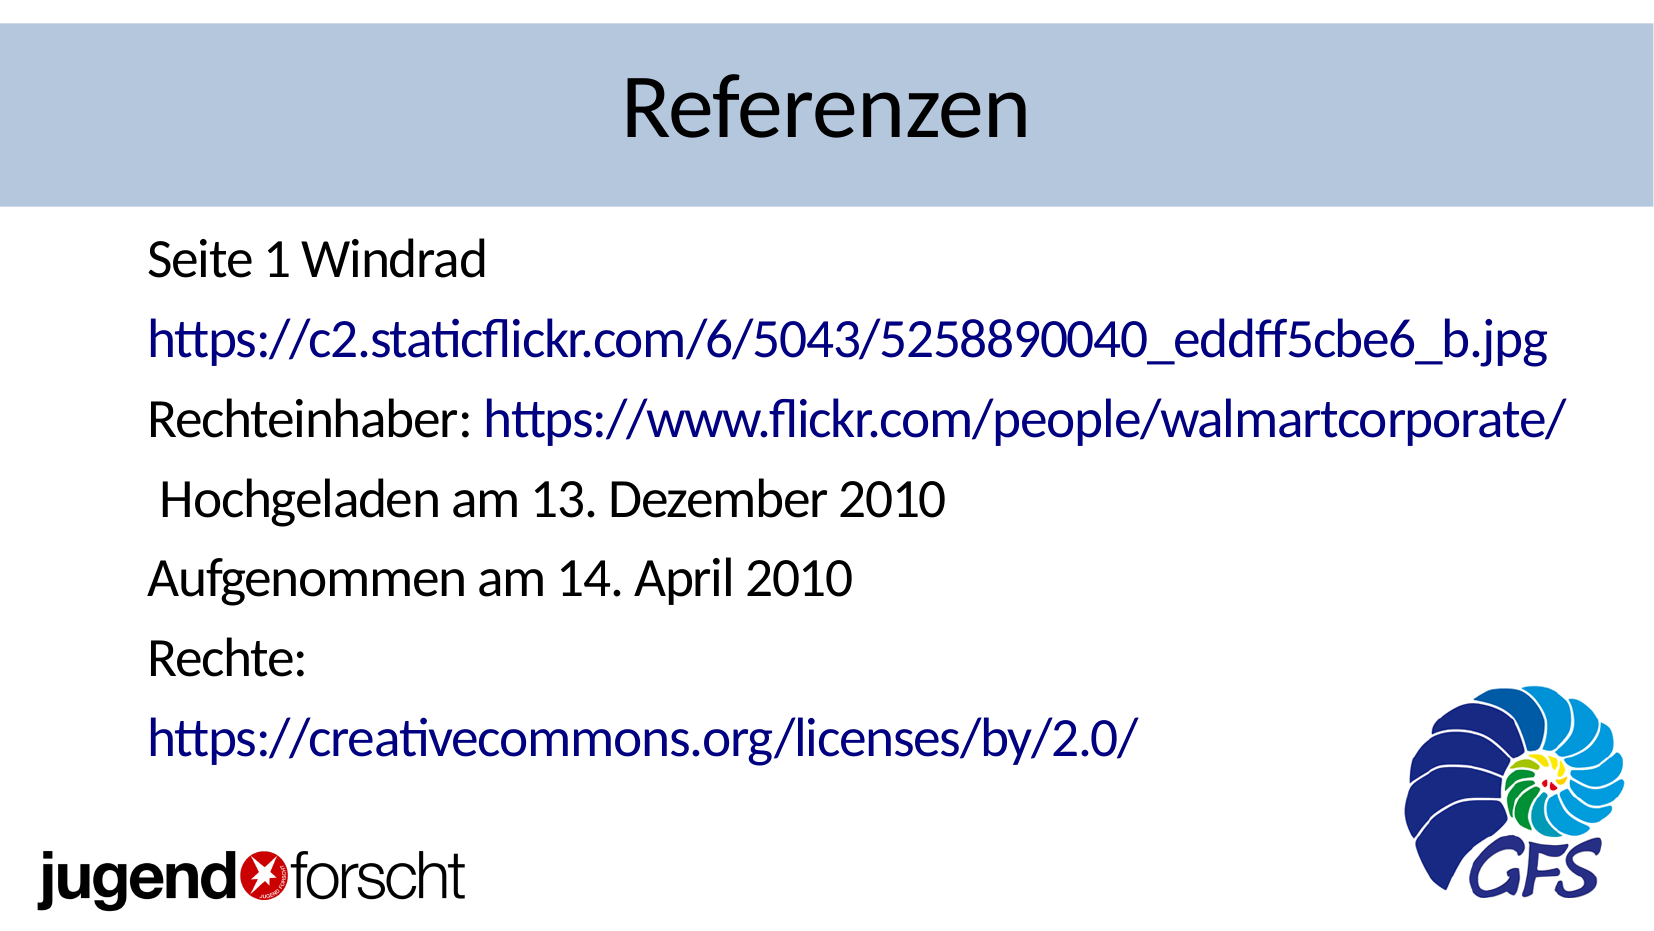

# Referenzen
Seite 1 Windrad
https://c2.staticflickr.com/6/5043/5258890040_eddff5cbe6_b.jpg
Rechteinhaber: https://www.flickr.com/people/walmartcorporate/
 Hochgeladen am 13. Dezember 2010
Aufgenommen am 14. April 2010
Rechte:
https://creativecommons.org/licenses/by/2.0/